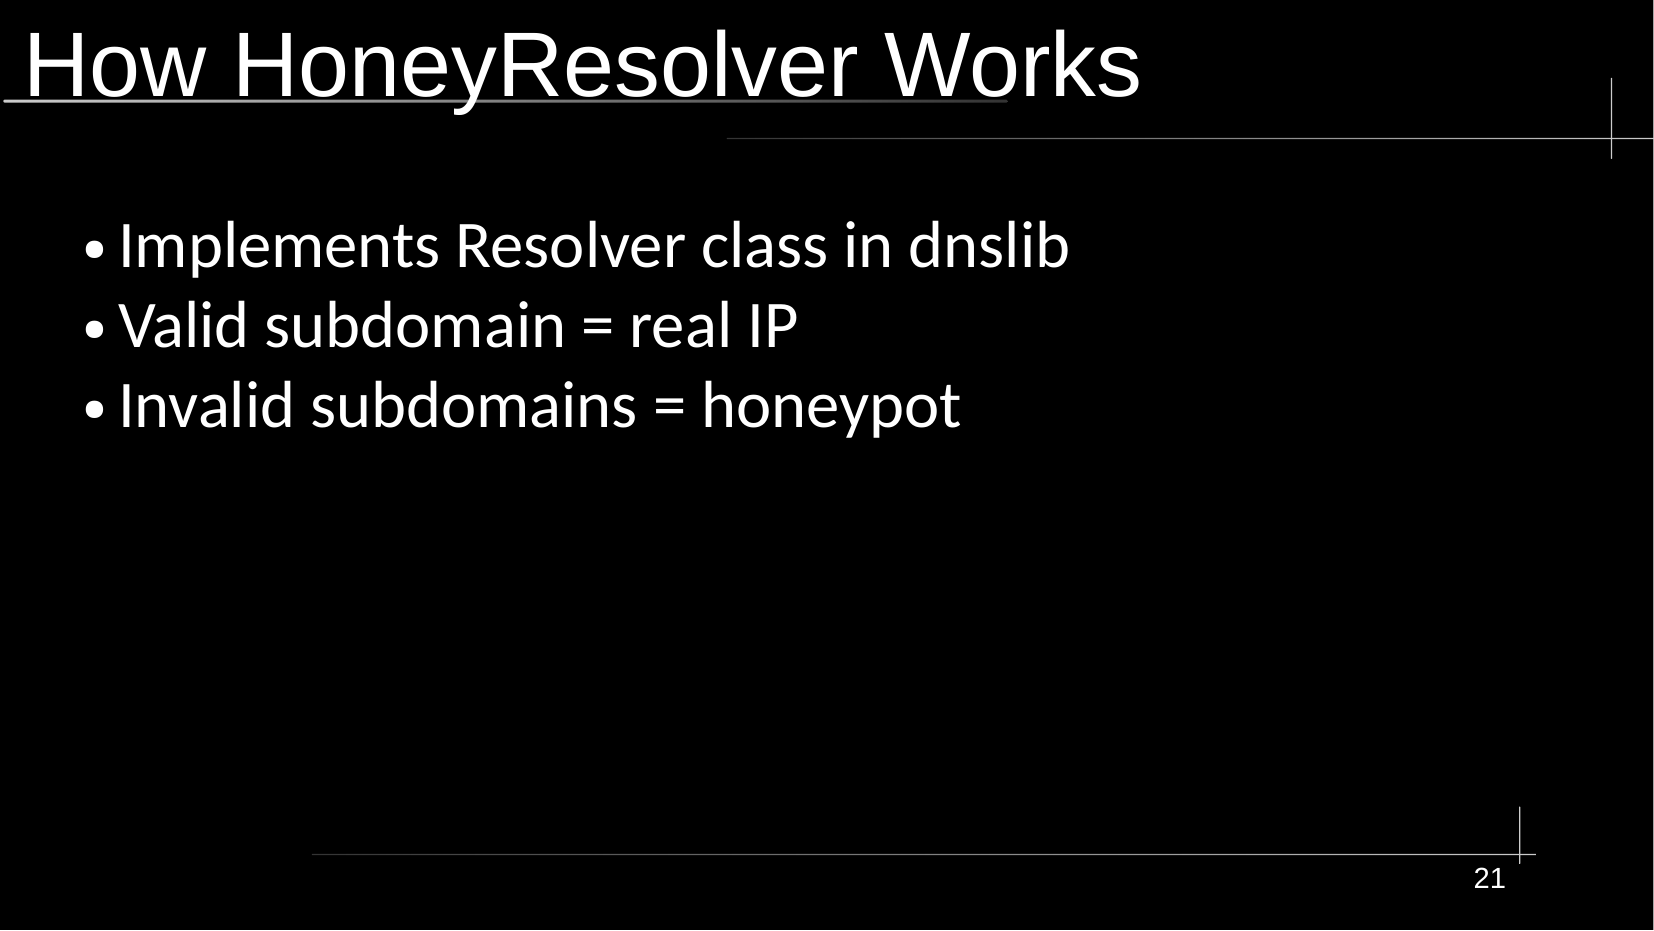

# How HoneyResolver Works
Implements Resolver class in dnslib
Valid subdomain = real IP
Invalid subdomains = honeypot
21